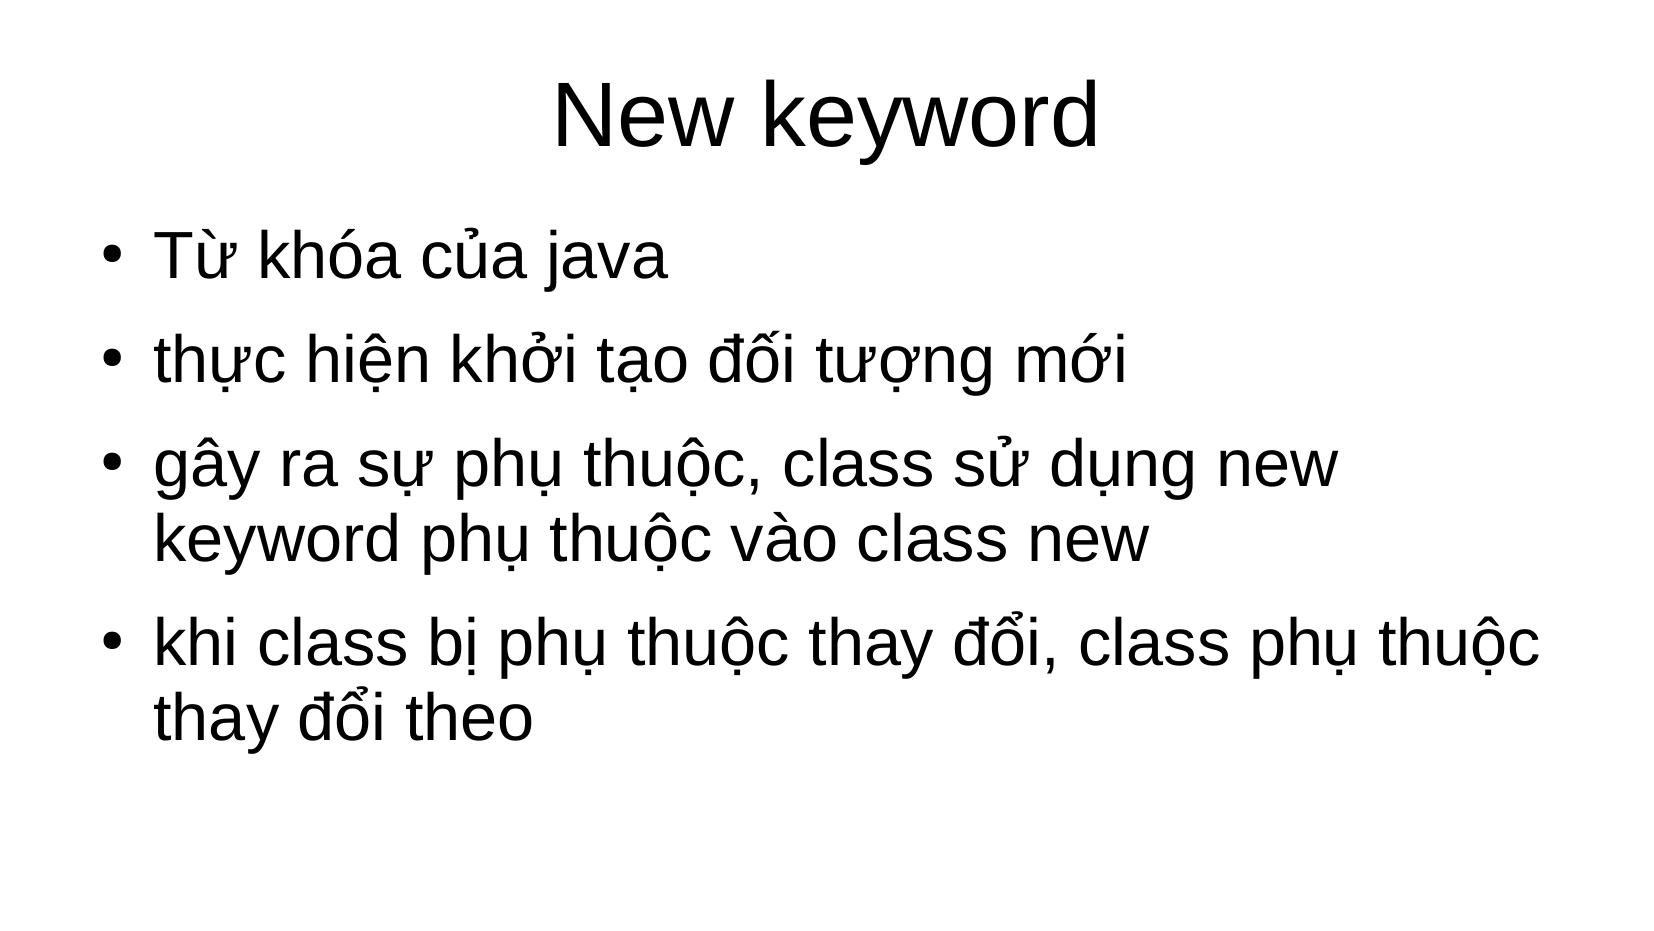

# New keyword
Từ khóa của java
thực hiện khởi tạo đối tượng mới
gây ra sự phụ thuộc, class sử dụng new keyword phụ thuộc vào class new
khi class bị phụ thuộc thay đổi, class phụ thuộc thay đổi theo